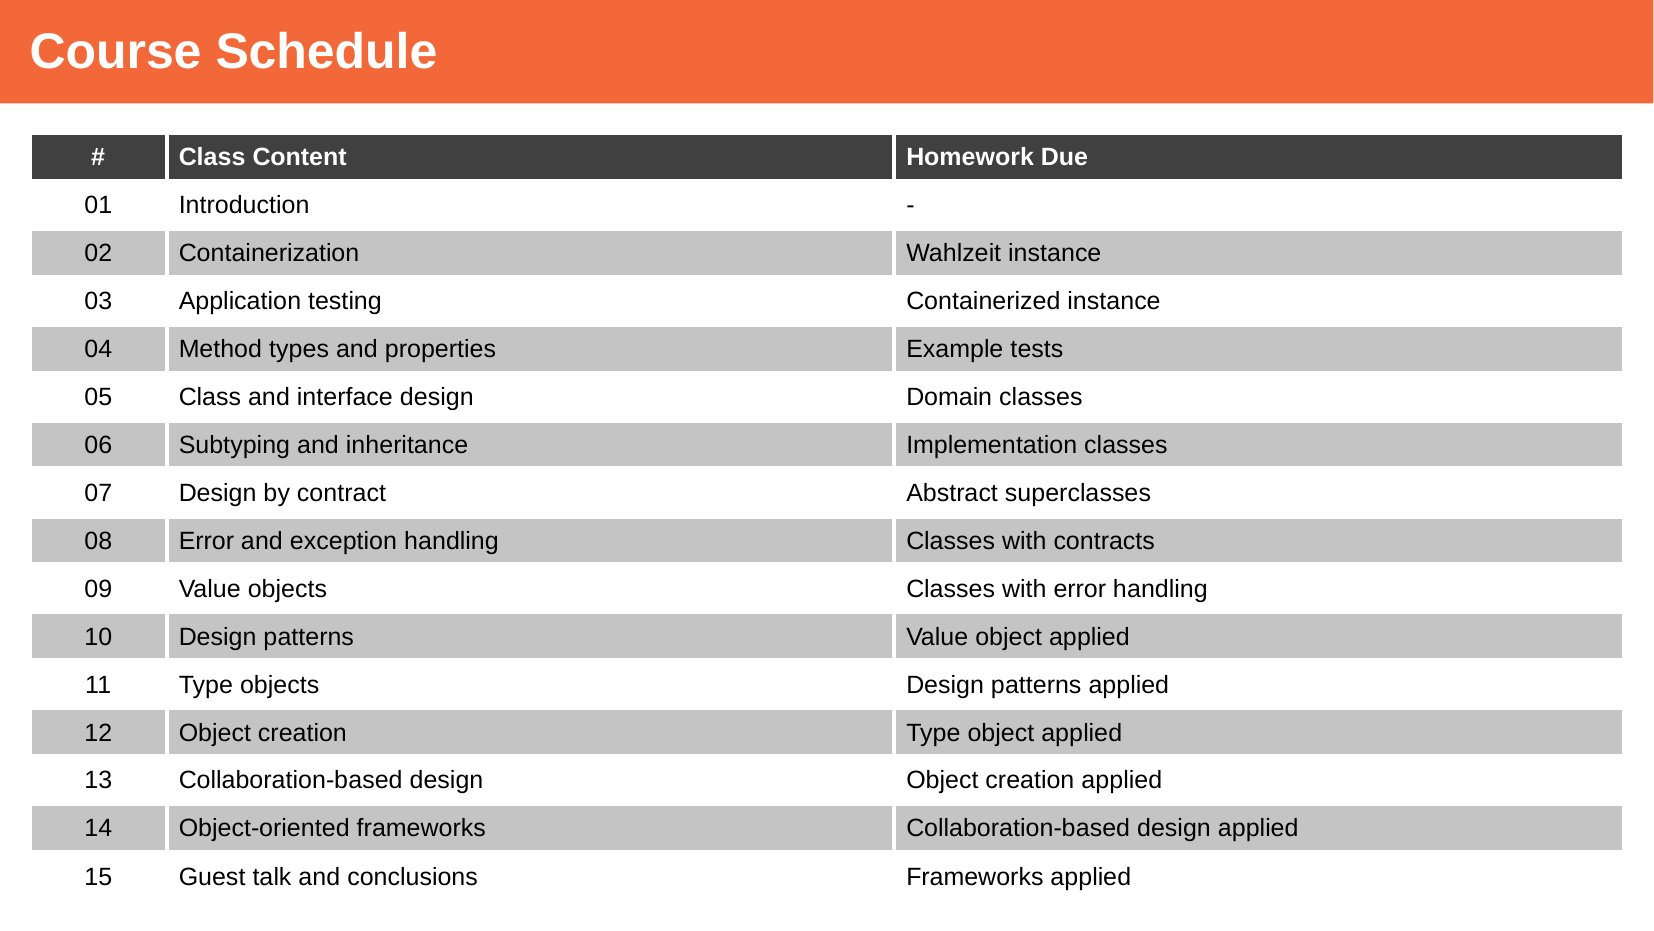

# Course Schedule
| # | Class Content | Homework Due |
| --- | --- | --- |
| 01 | Introduction | - |
| 02 | Containerization | Wahlzeit instance |
| 03 | Application testing | Containerized instance |
| 04 | Method types and properties | Example tests |
| 05 | Class and interface design | Domain classes |
| 06 | Subtyping and inheritance | Implementation classes |
| 07 | Design by contract | Abstract superclasses |
| 08 | Error and exception handling | Classes with contracts |
| 09 | Value objects | Classes with error handling |
| 10 | Design patterns | Value object applied |
| 11 | Type objects | Design patterns applied |
| 12 | Object creation | Type object applied |
| 13 | Collaboration-based design | Object creation applied |
| 14 | Object-oriented frameworks | Collaboration-based design applied |
| 15 | Guest talk and conclusions | Frameworks applied |
Advanced Design and Programming
2
© 2019 Dirk Riehle - Some Rights Reserved